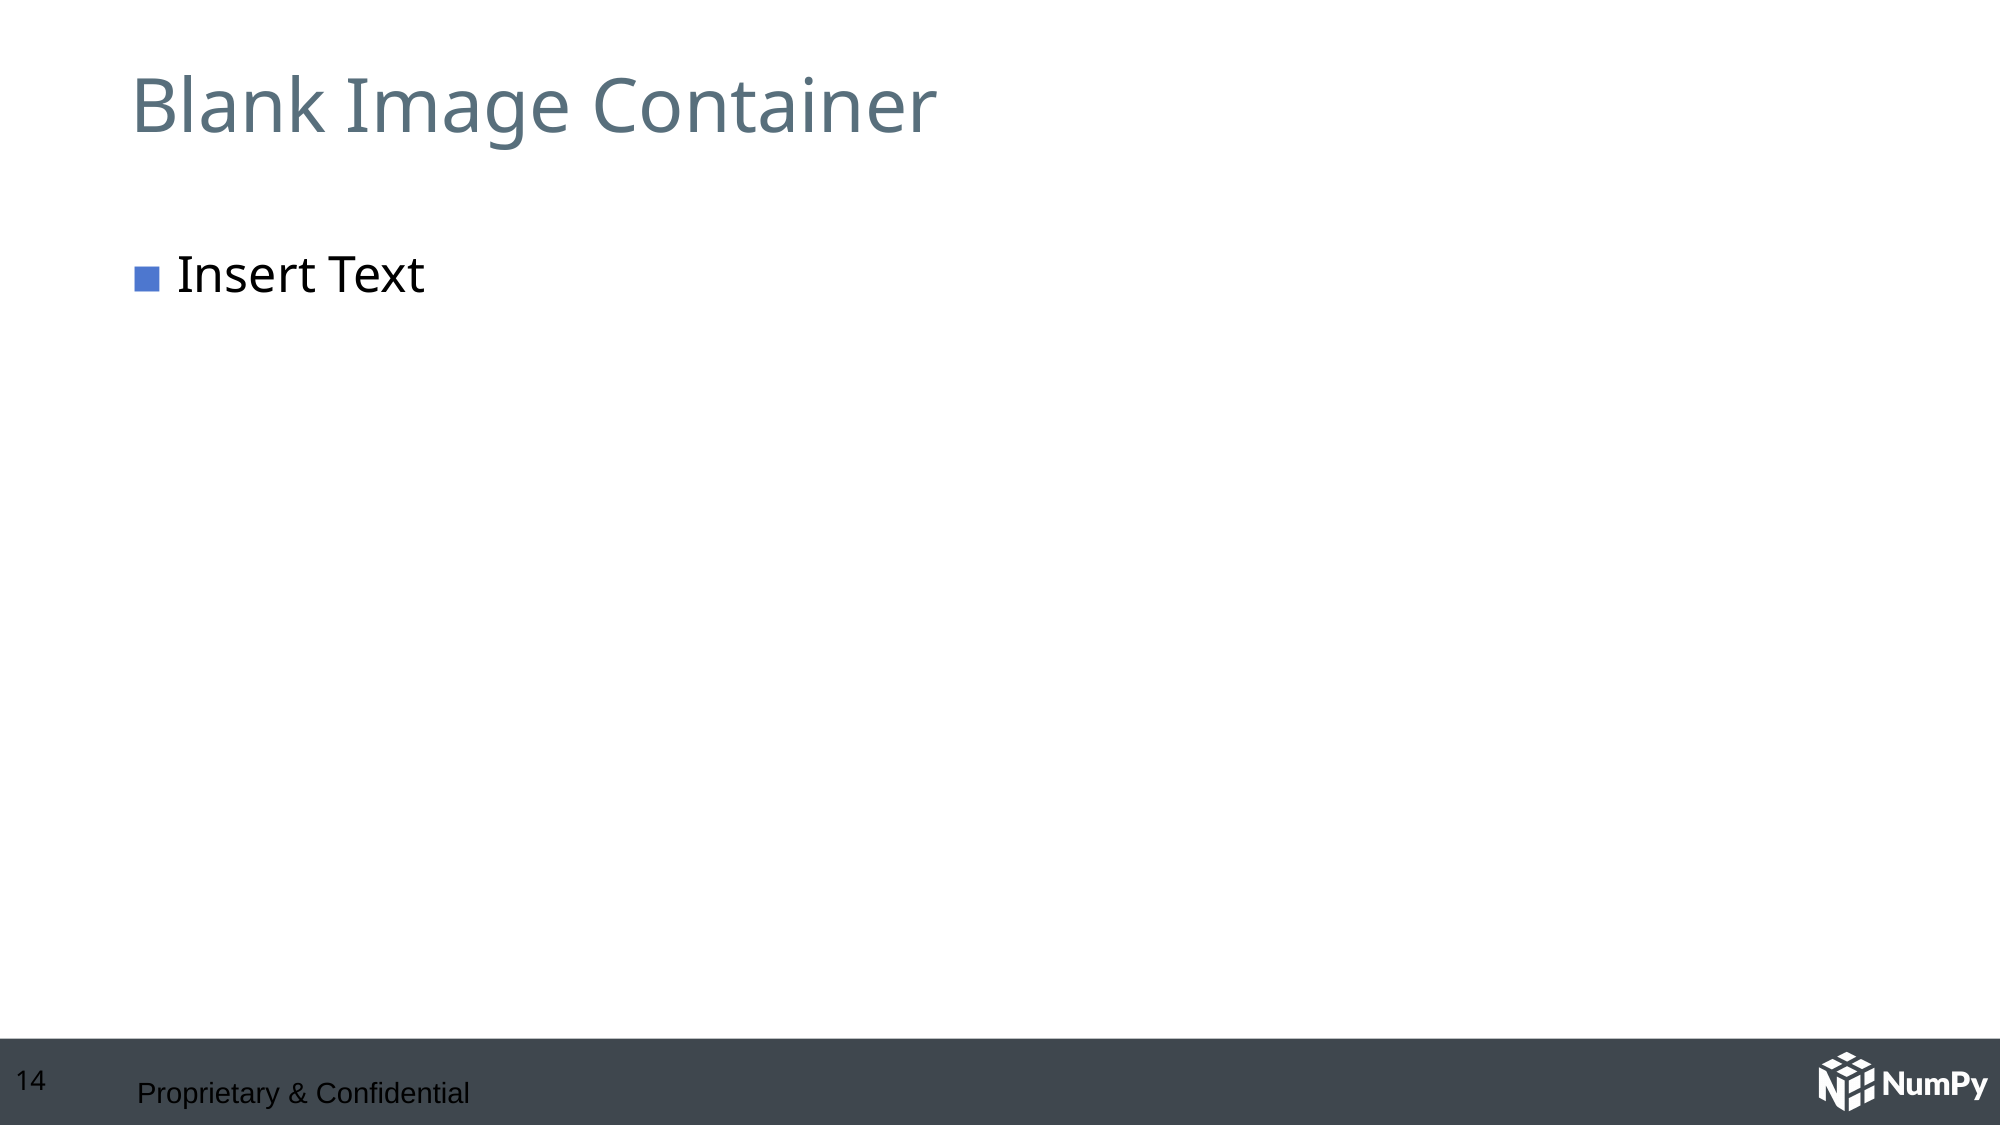

# Blank Image Container
Insert Text
Proprietary & Confidential